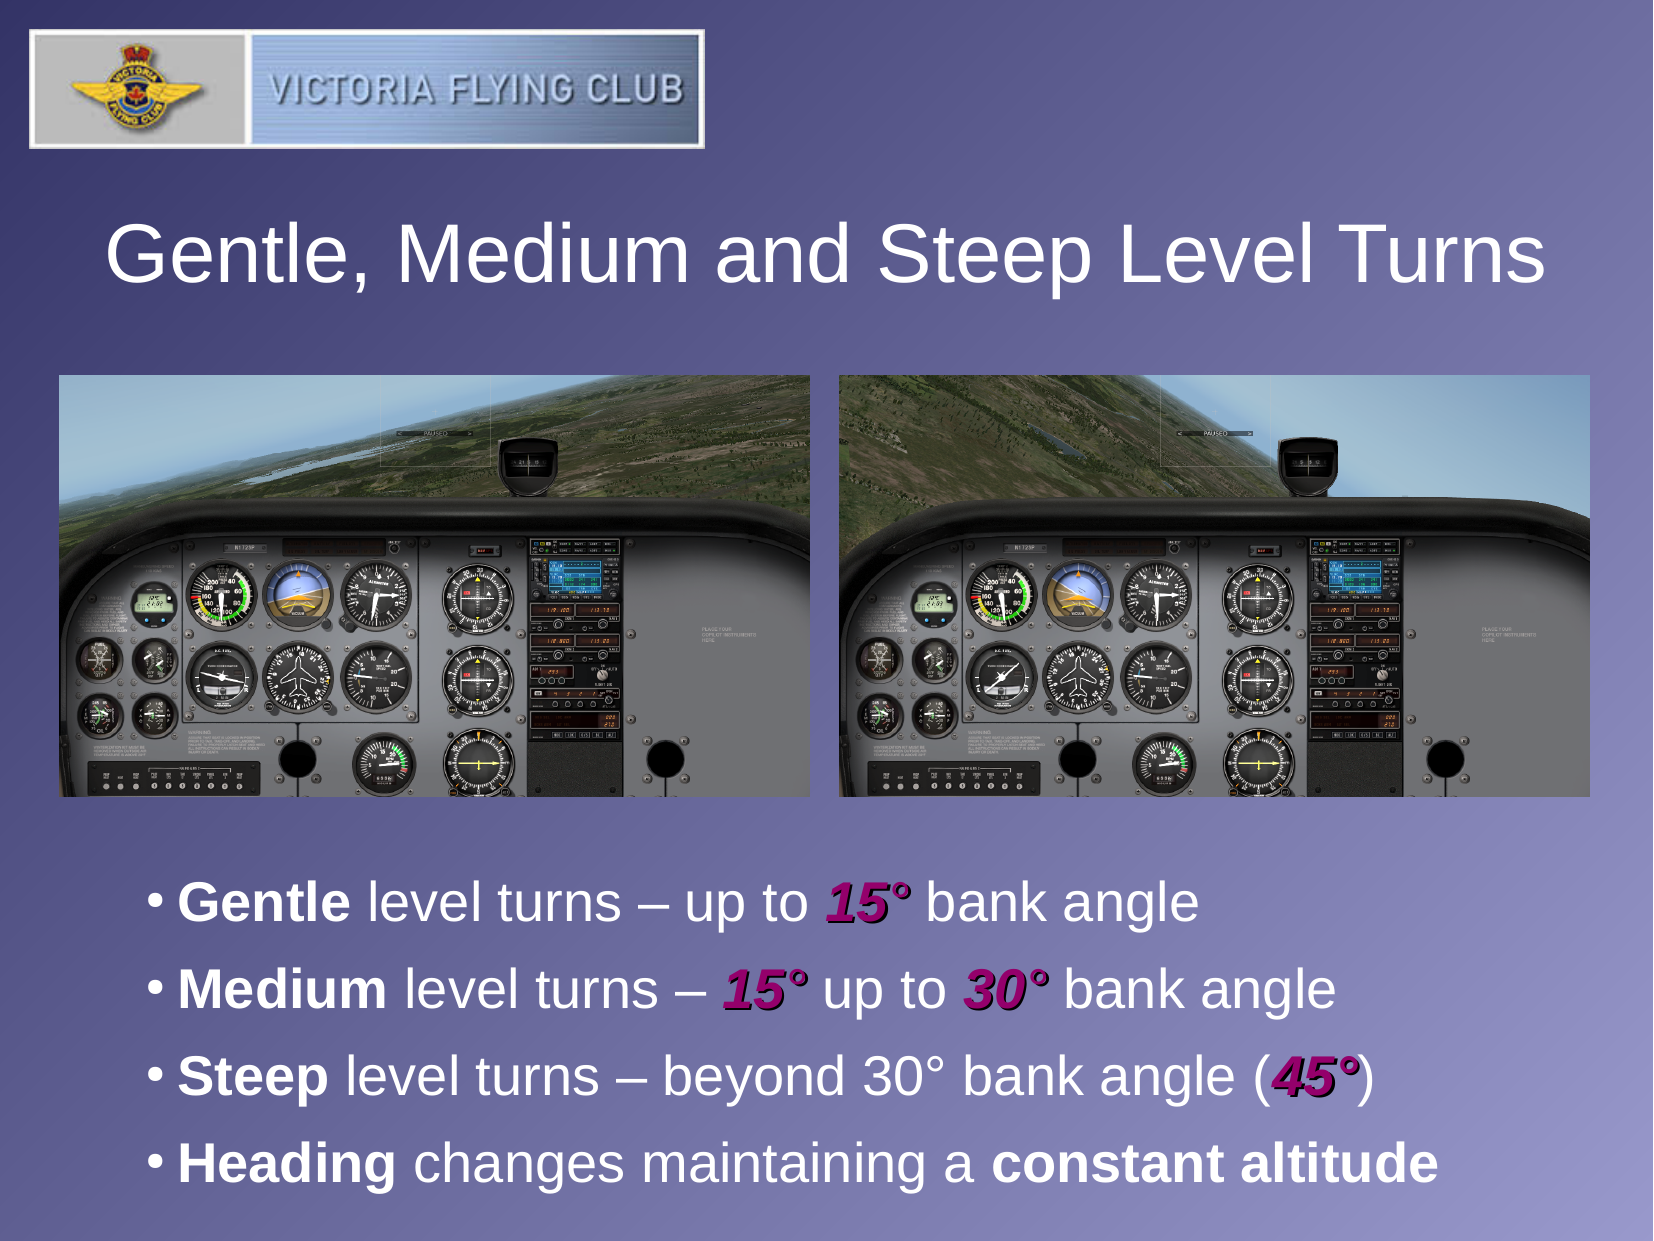

# Gentle, Medium and Steep Level Turns
Gentle level turns – up to 15° bank angle
Medium level turns – 15° up to 30° bank angle
Steep level turns – beyond 30° bank angle (45°)
Heading changes maintaining a constant altitude